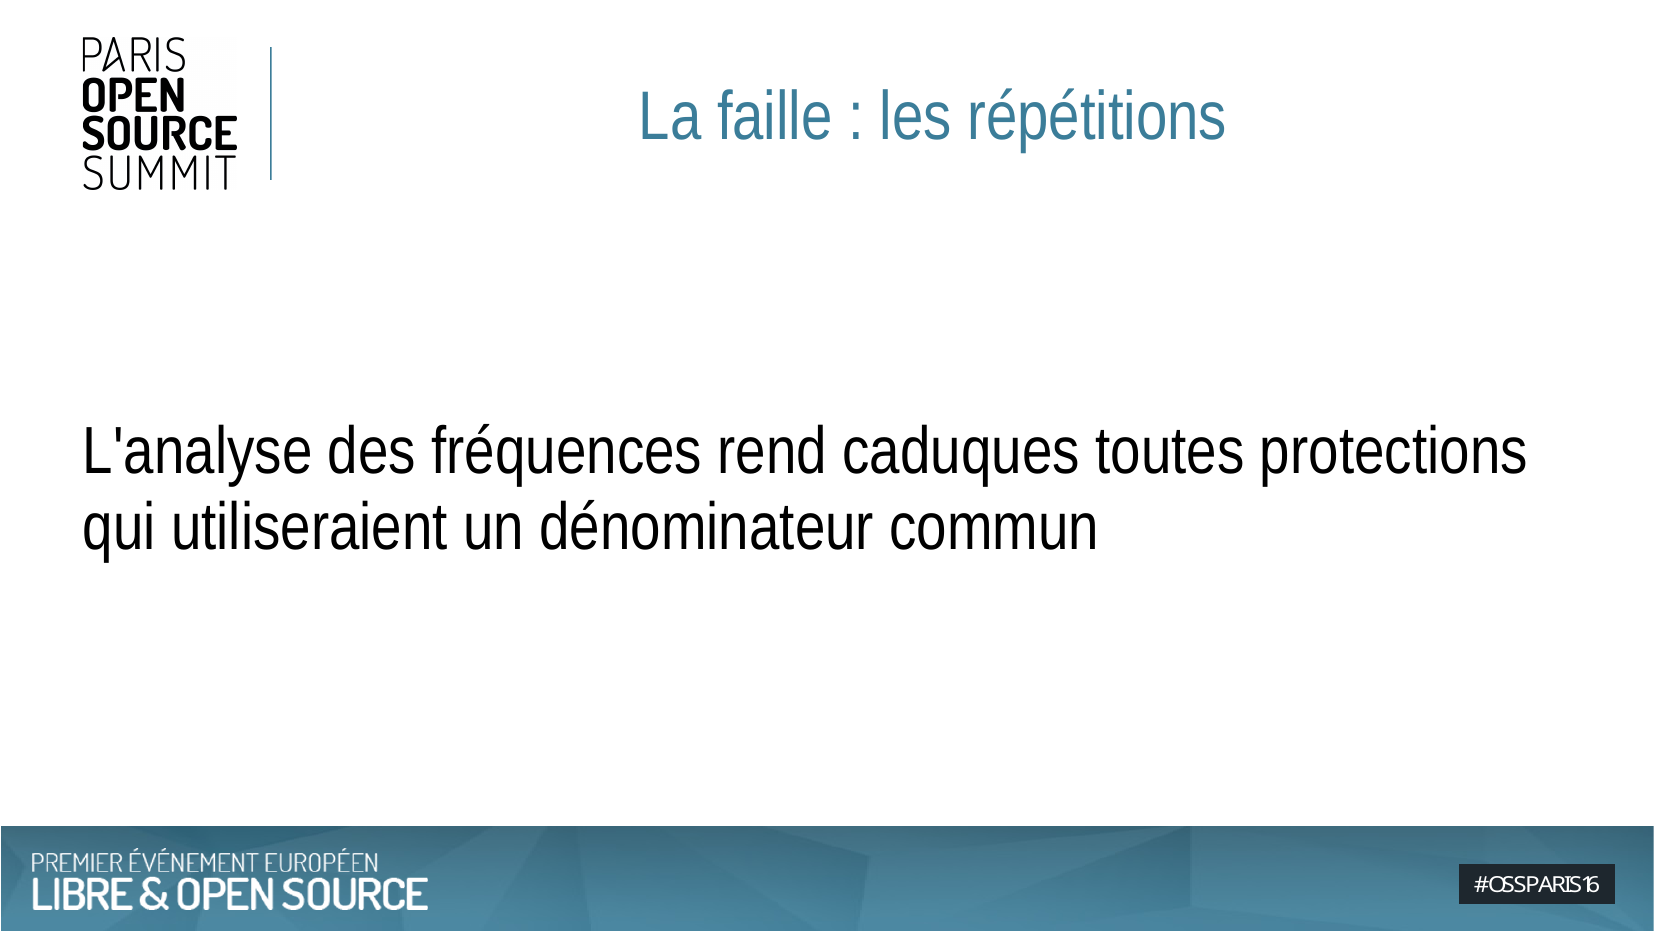

# La faille : les répétitions
L'analyse des fréquences rend caduques toutes protections qui utiliseraient un dénominateur commun